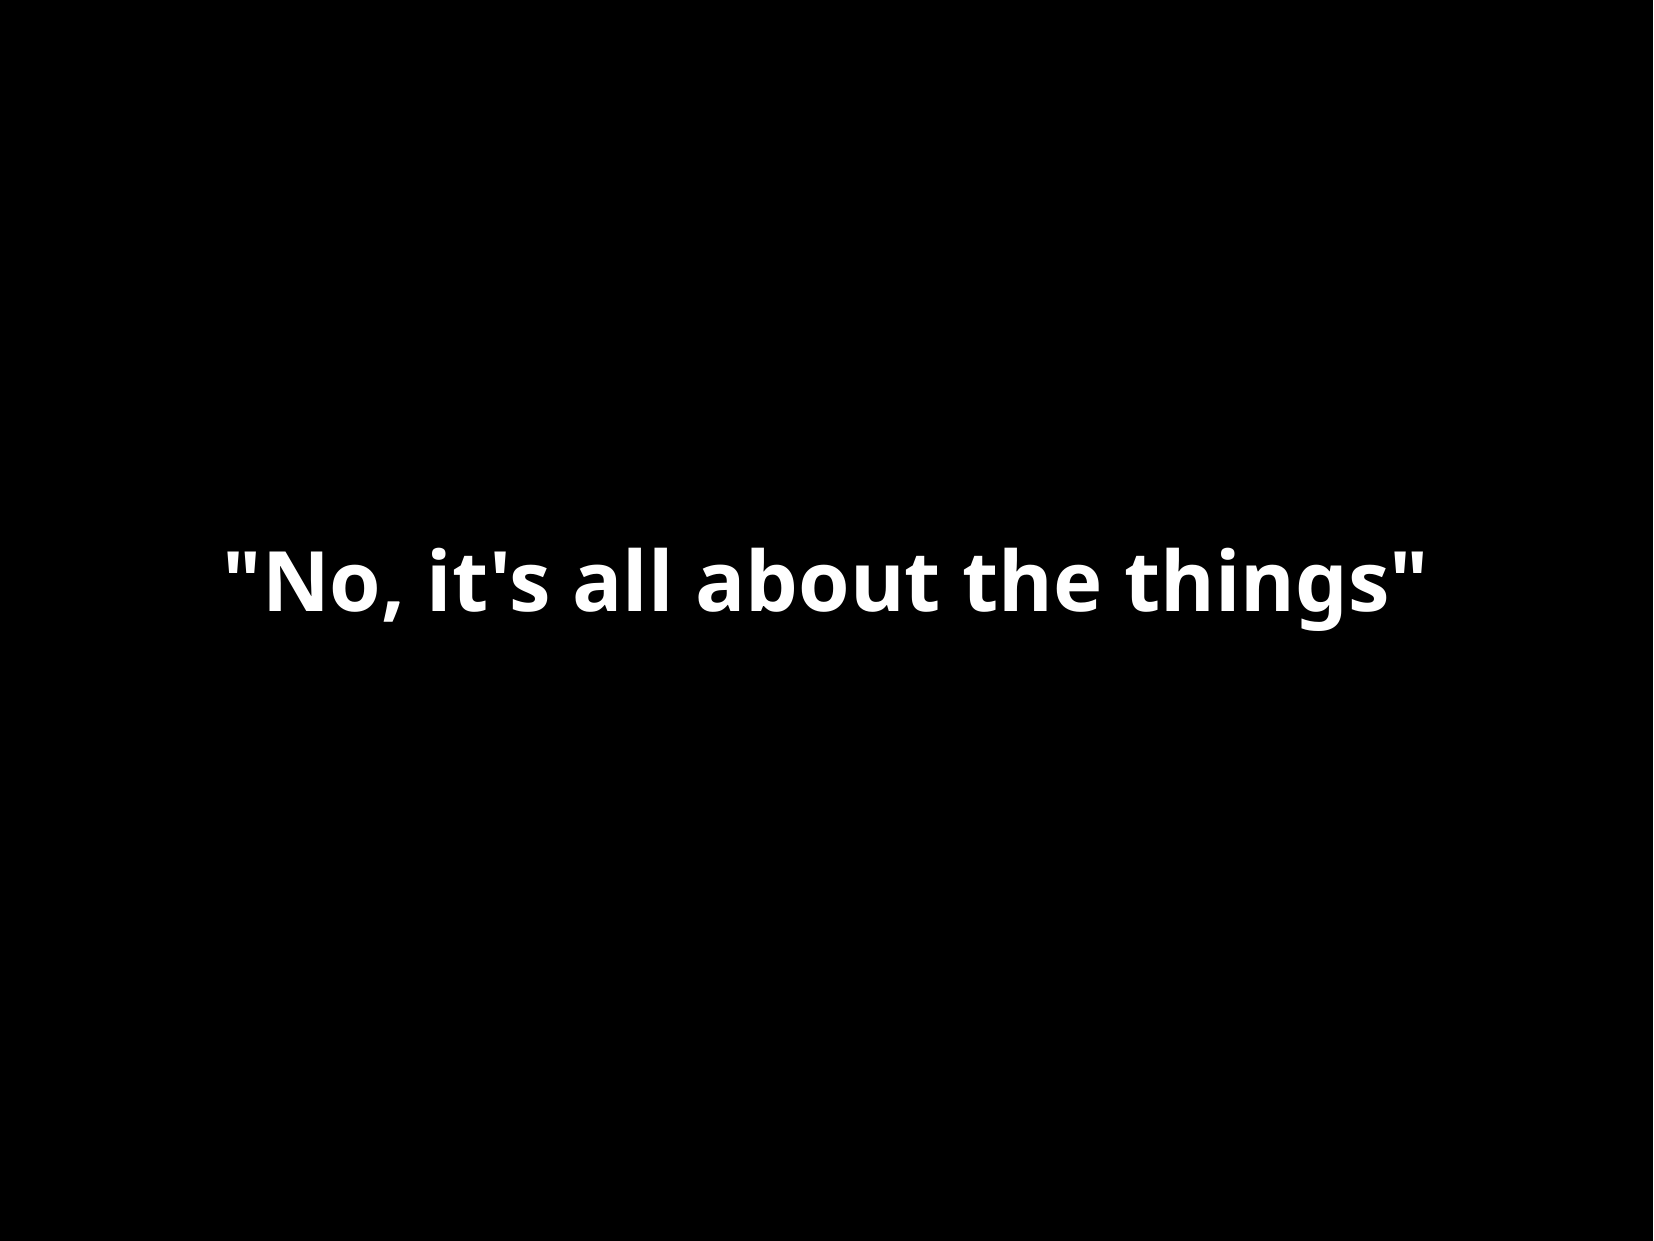

# "No, it's all about the things"